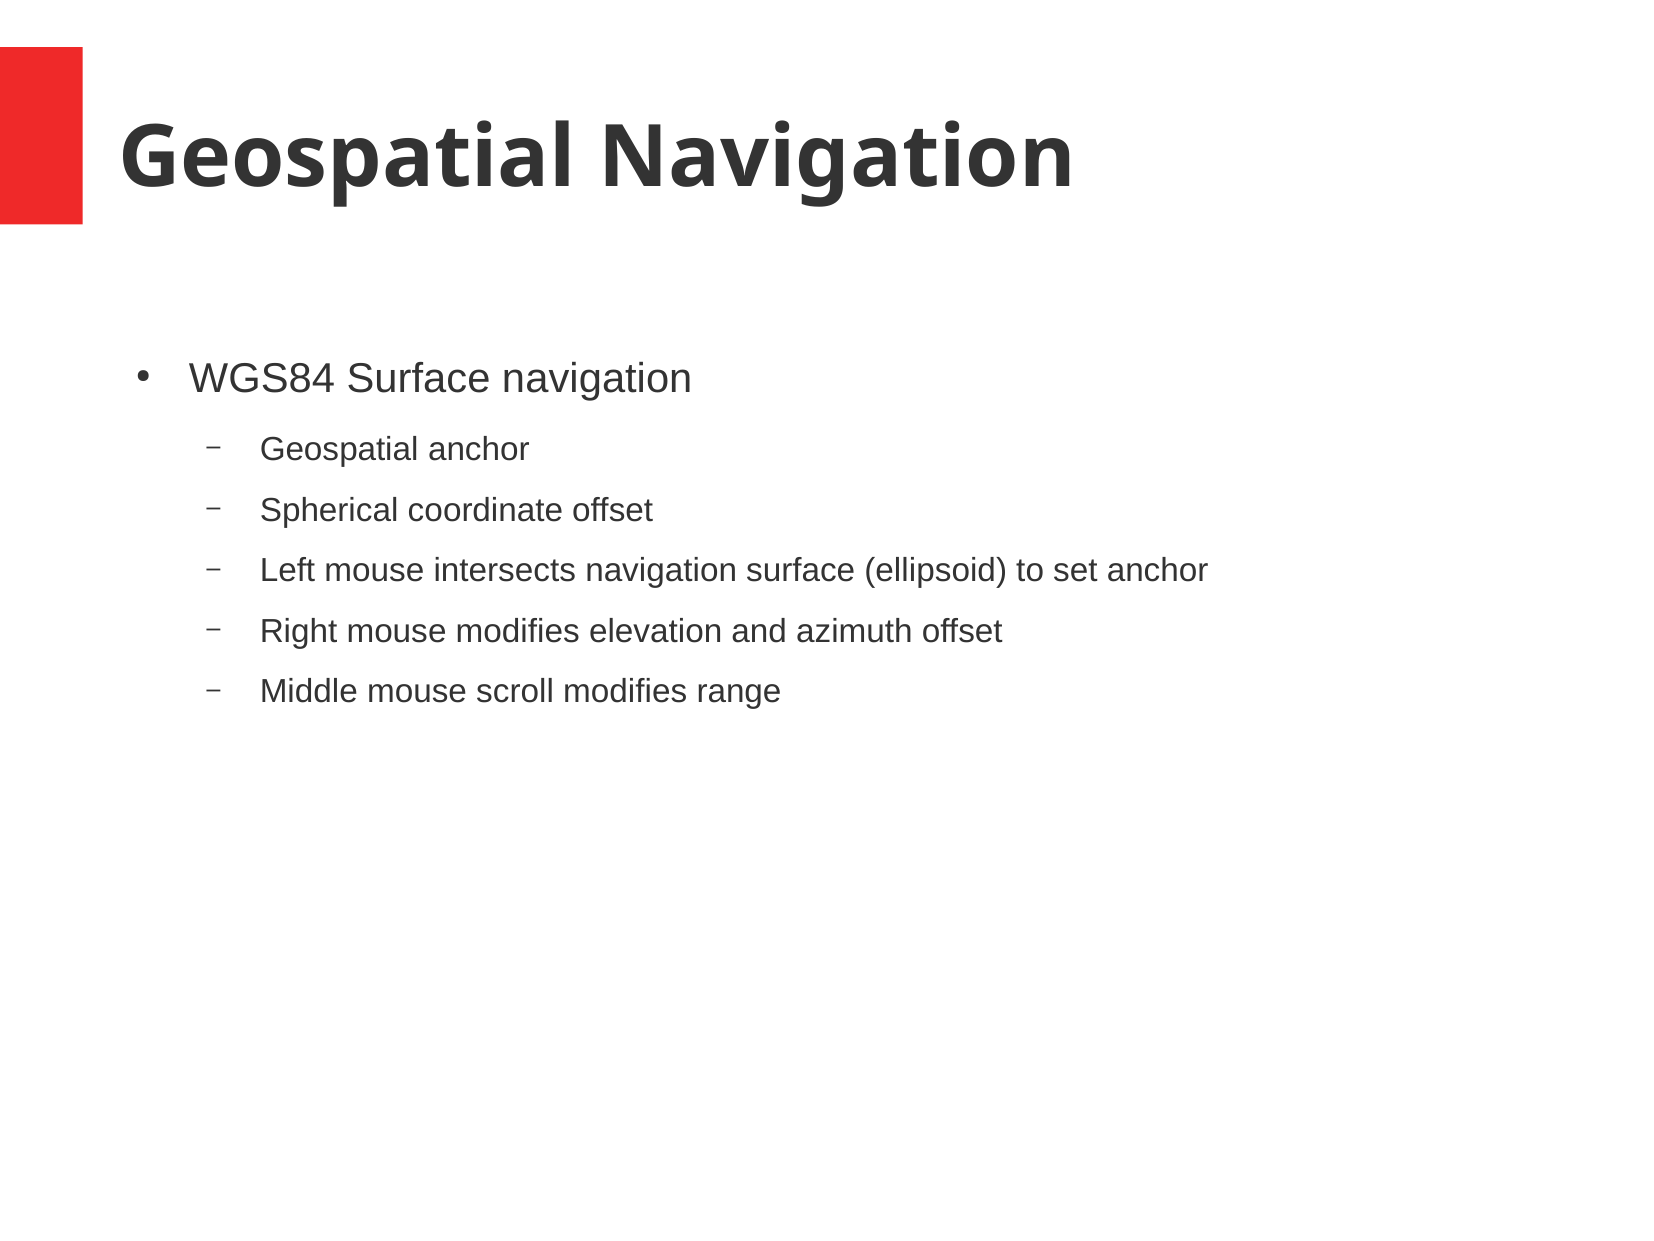

# Geospatial Navigation
WGS84 Surface navigation
Geospatial anchor
Spherical coordinate offset
Left mouse intersects navigation surface (ellipsoid) to set anchor
Right mouse modifies elevation and azimuth offset
Middle mouse scroll modifies range